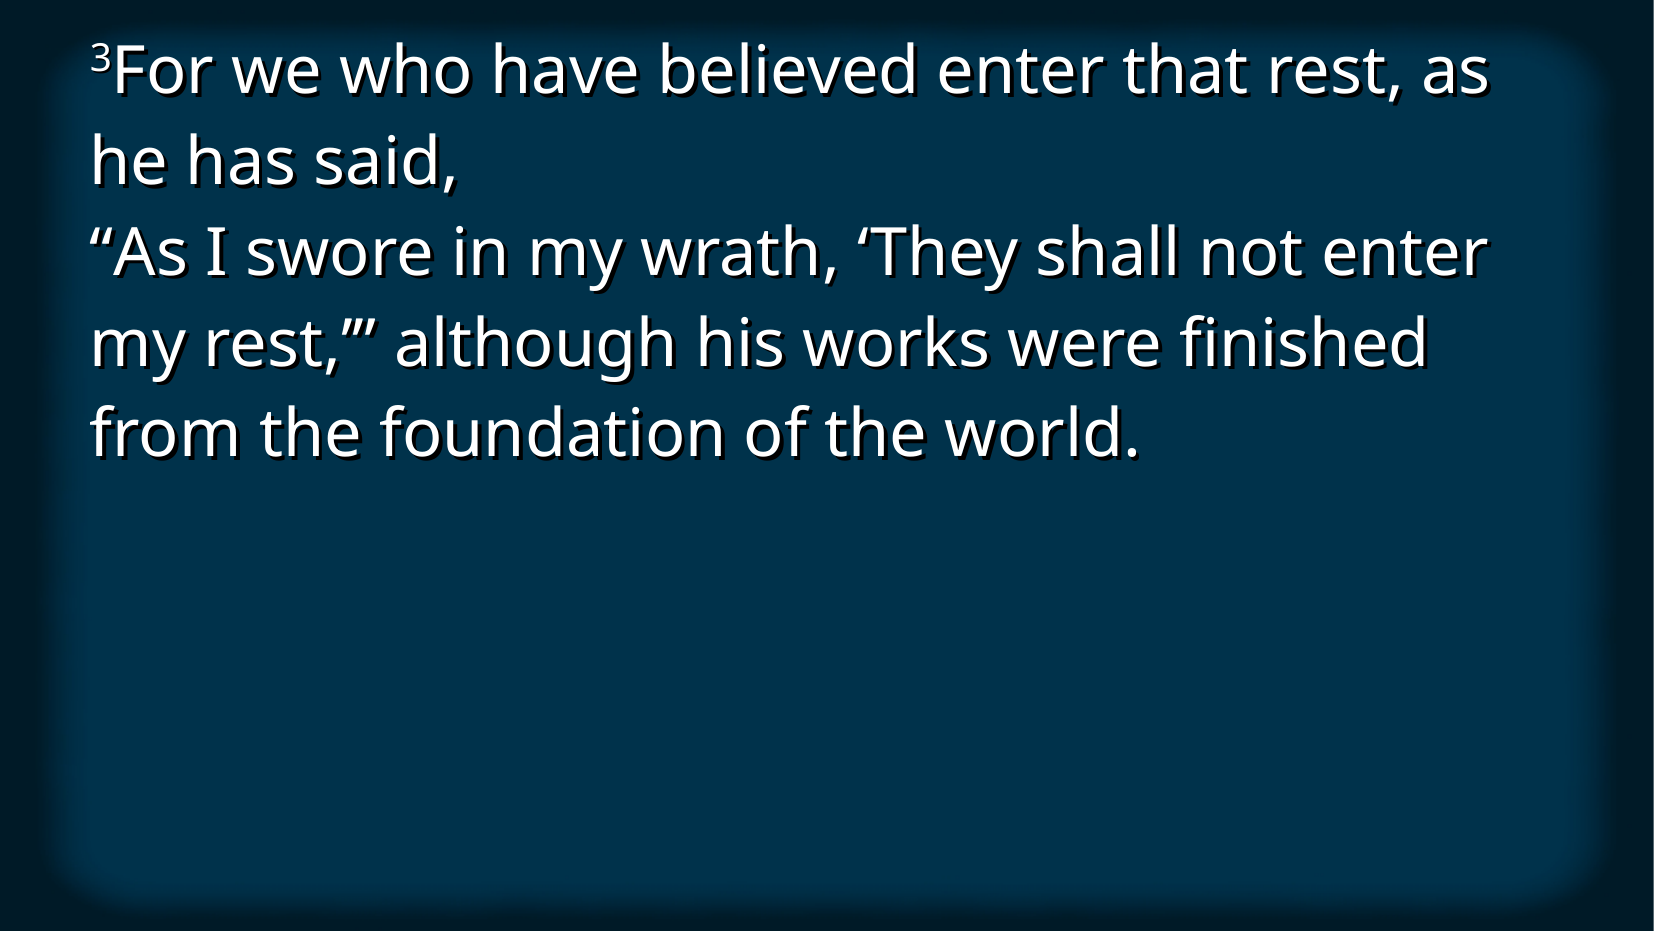

3For we who have believed enter that rest, as he has said,
“As I swore in my wrath, ‘They shall not enter my rest,’” although his works were finished from the foundation of the world.